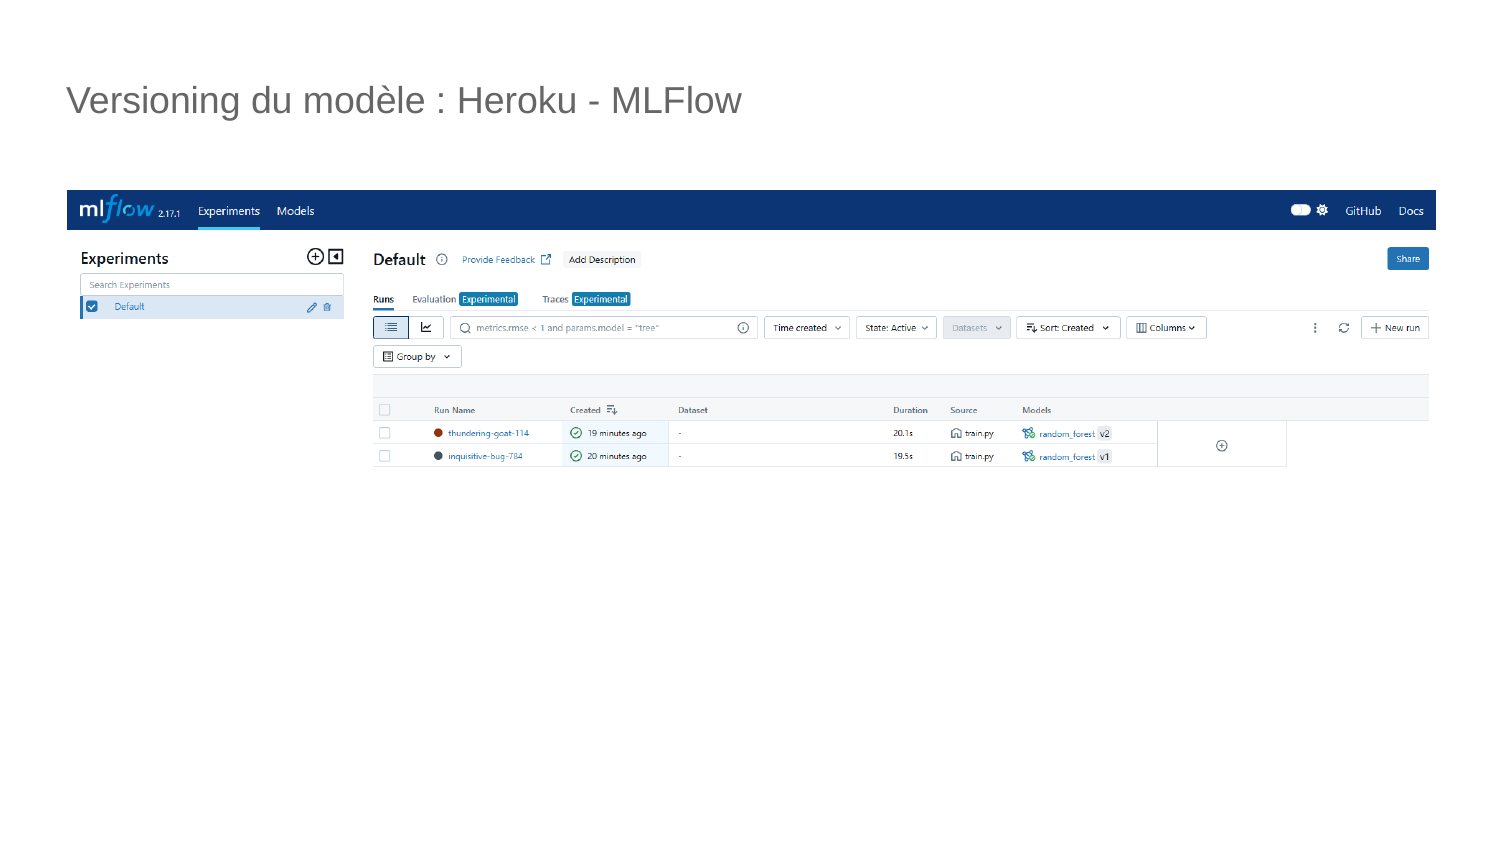

# Versioning du modèle : Heroku - MLFlow